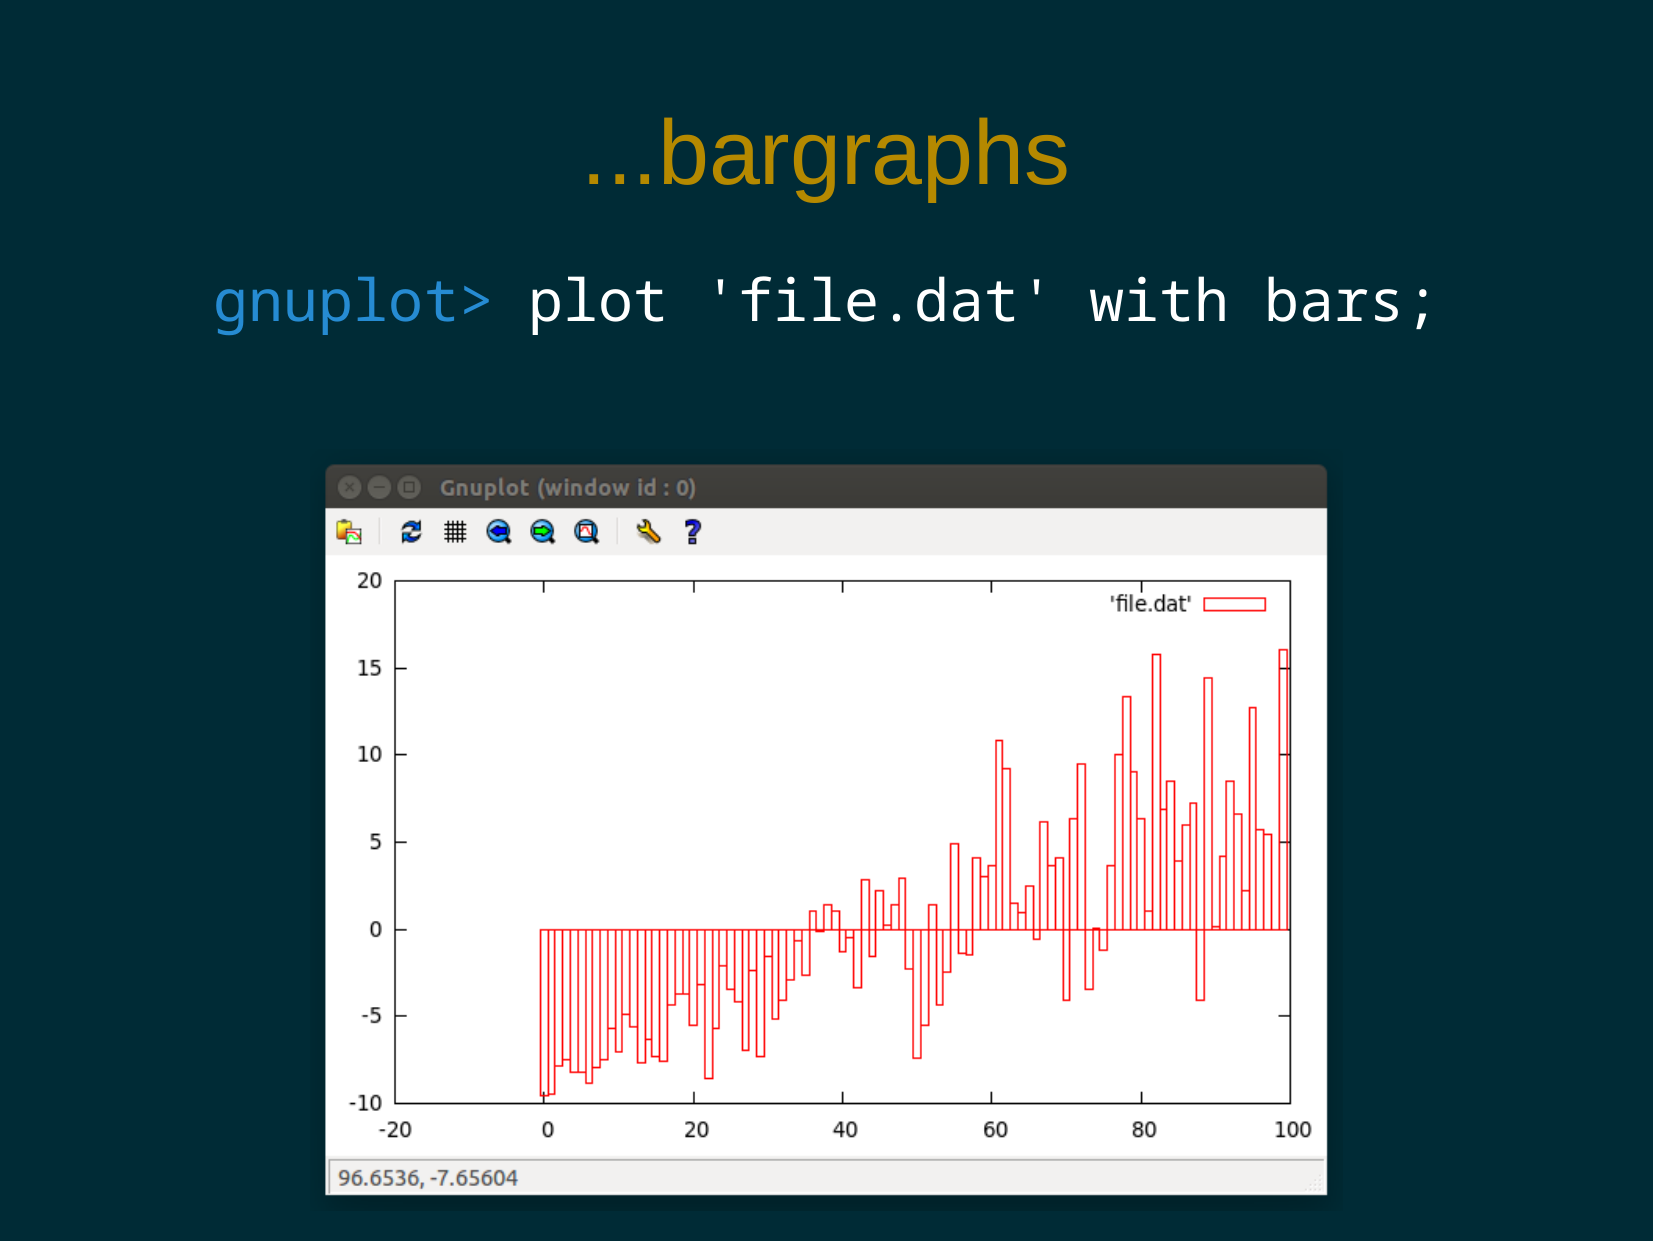

# ...bargraphs
gnuplot> plot 'file.dat' with bars;